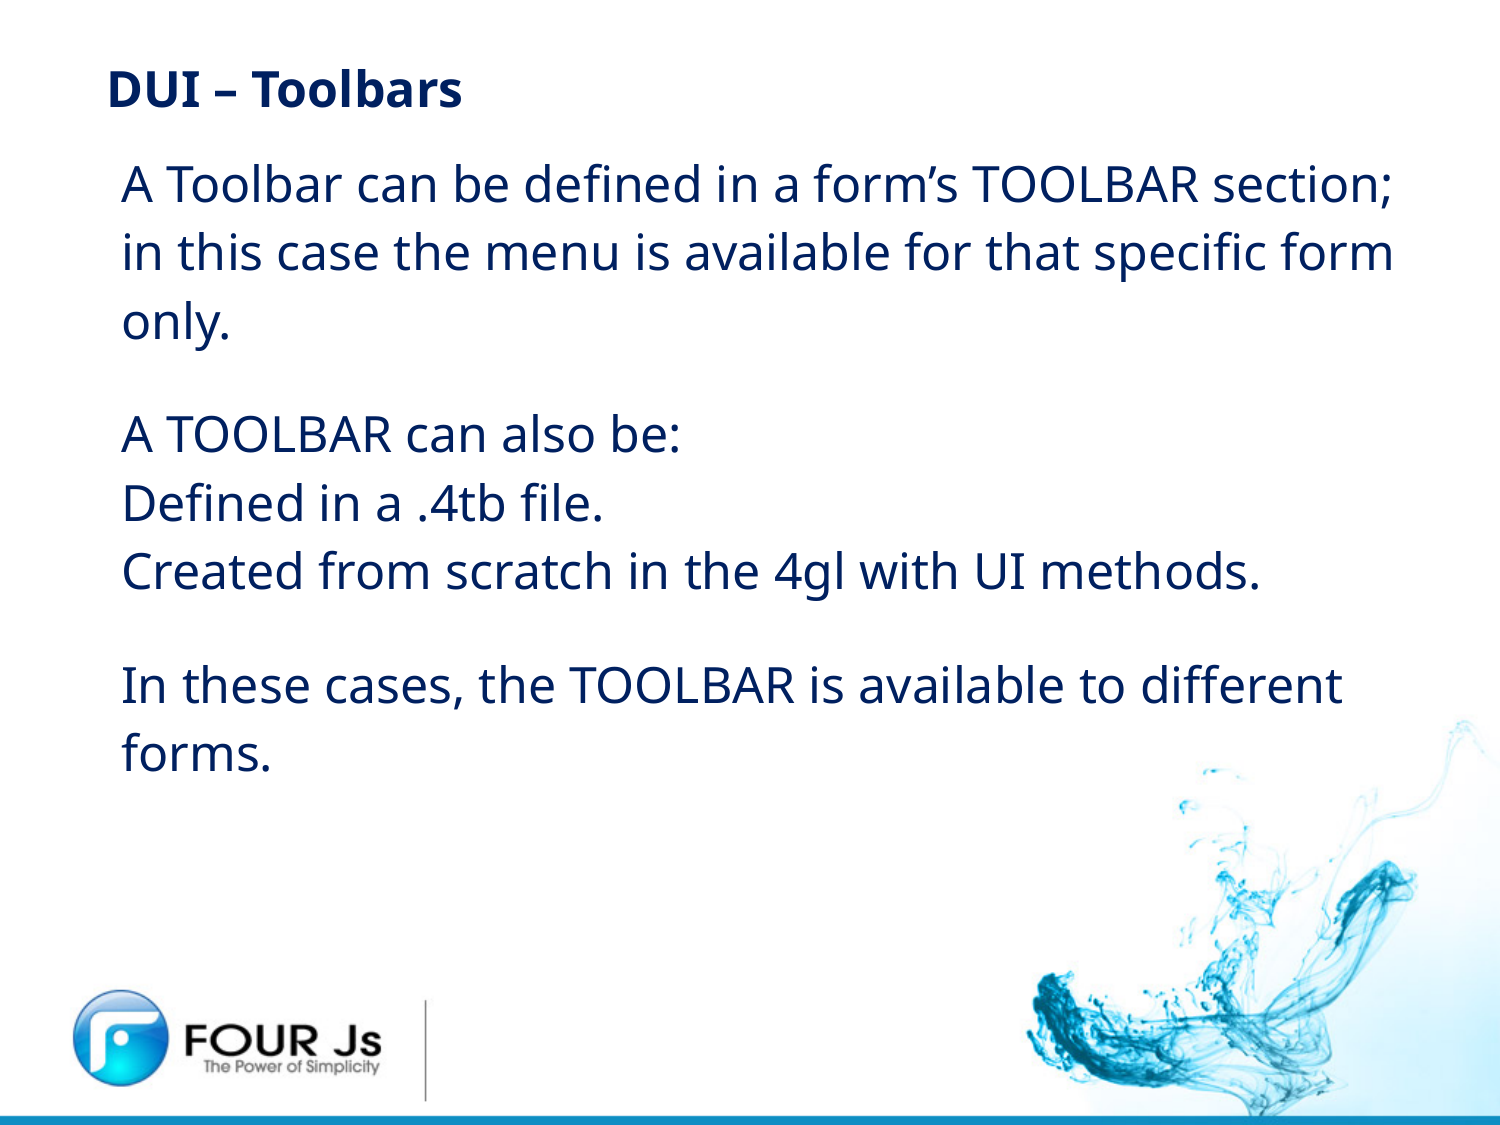

# DUI – Toolbars
A Toolbar can be defined in a form’s TOOLBAR section; in this case the menu is available for that specific form only.
A TOOLBAR can also be:
Defined in a .4tb file.
Created from scratch in the 4gl with UI methods.
In these cases, the TOOLBAR is available to different forms.